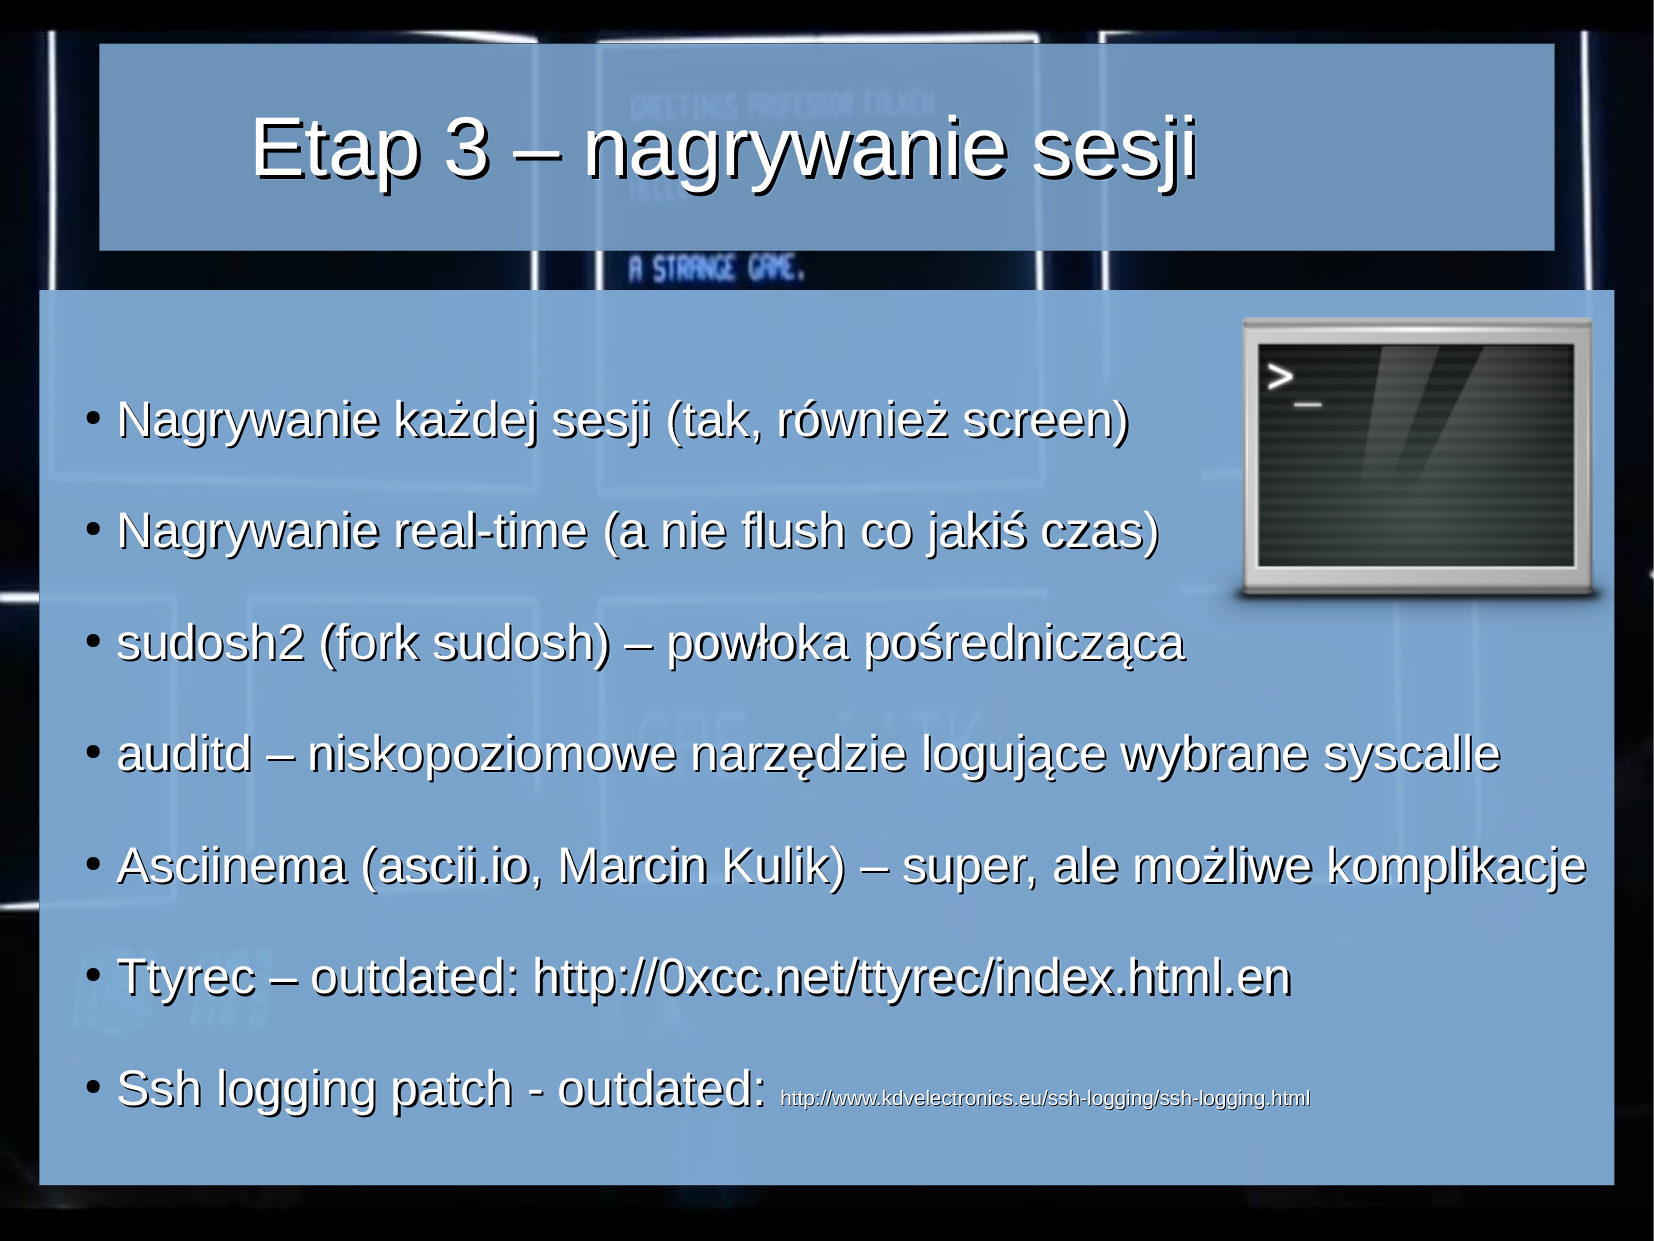

# Etap 3 – nagrywanie sesji
 Nagrywanie każdej sesji (tak, również screen)
 Nagrywanie real-time (a nie flush co jakiś czas)
 sudosh2 (fork sudosh) – powłoka pośrednicząca
 auditd – niskopoziomowe narzędzie logujące wybrane syscalle
 Asciinema (ascii.io, Marcin Kulik) – super, ale możliwe komplikacje
 Ttyrec – outdated: http://0xcc.net/ttyrec/index.html.en
 Ssh logging patch - outdated: http://www.kdvelectronics.eu/ssh-logging/ssh-logging.html